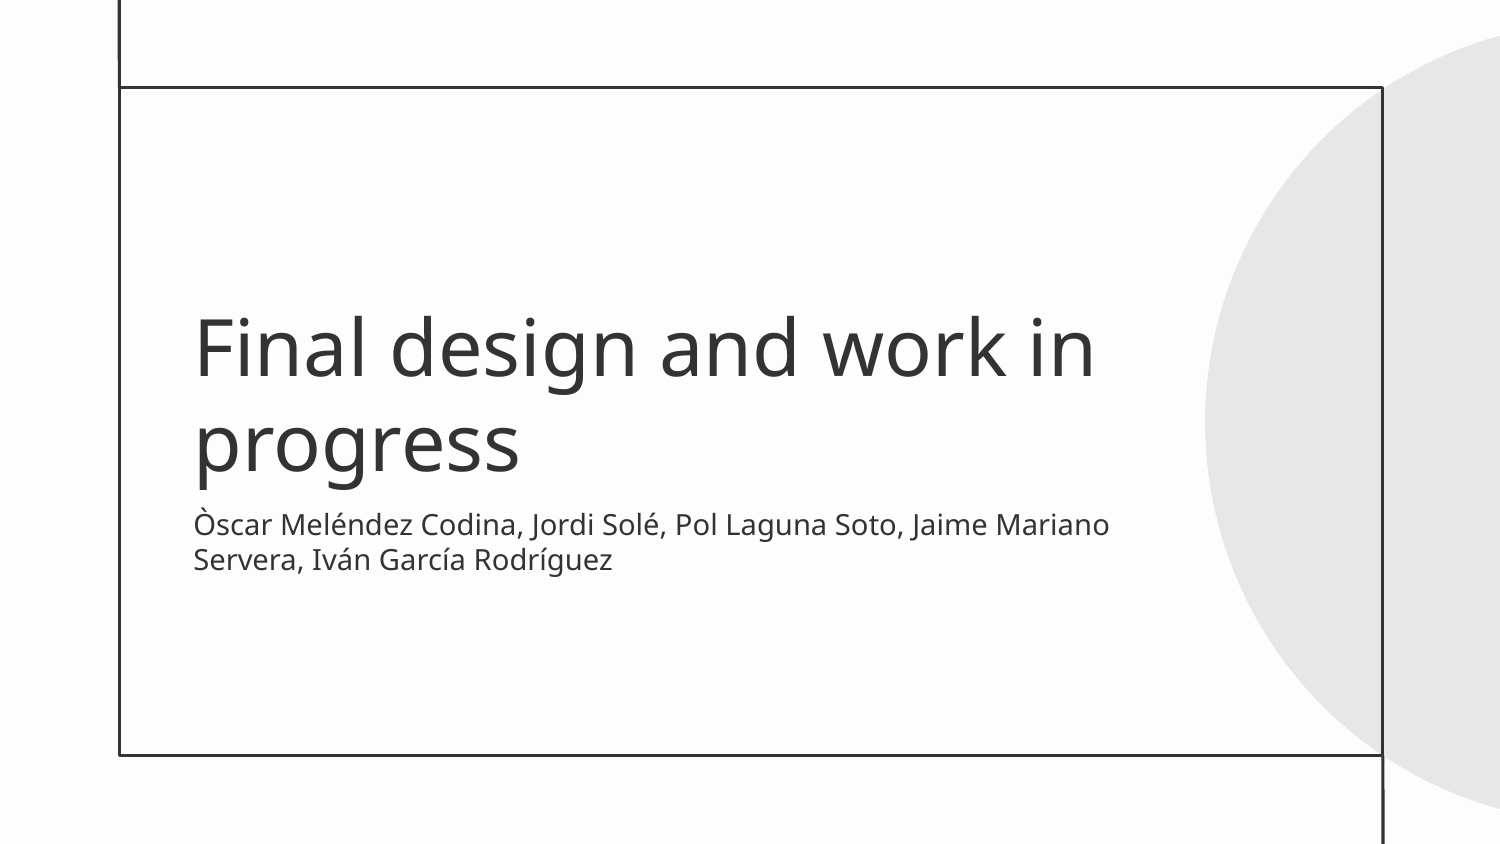

# Final design and work in progress
Òscar Meléndez Codina, Jordi Solé, Pol Laguna Soto, Jaime Mariano Servera, Iván García Rodríguez